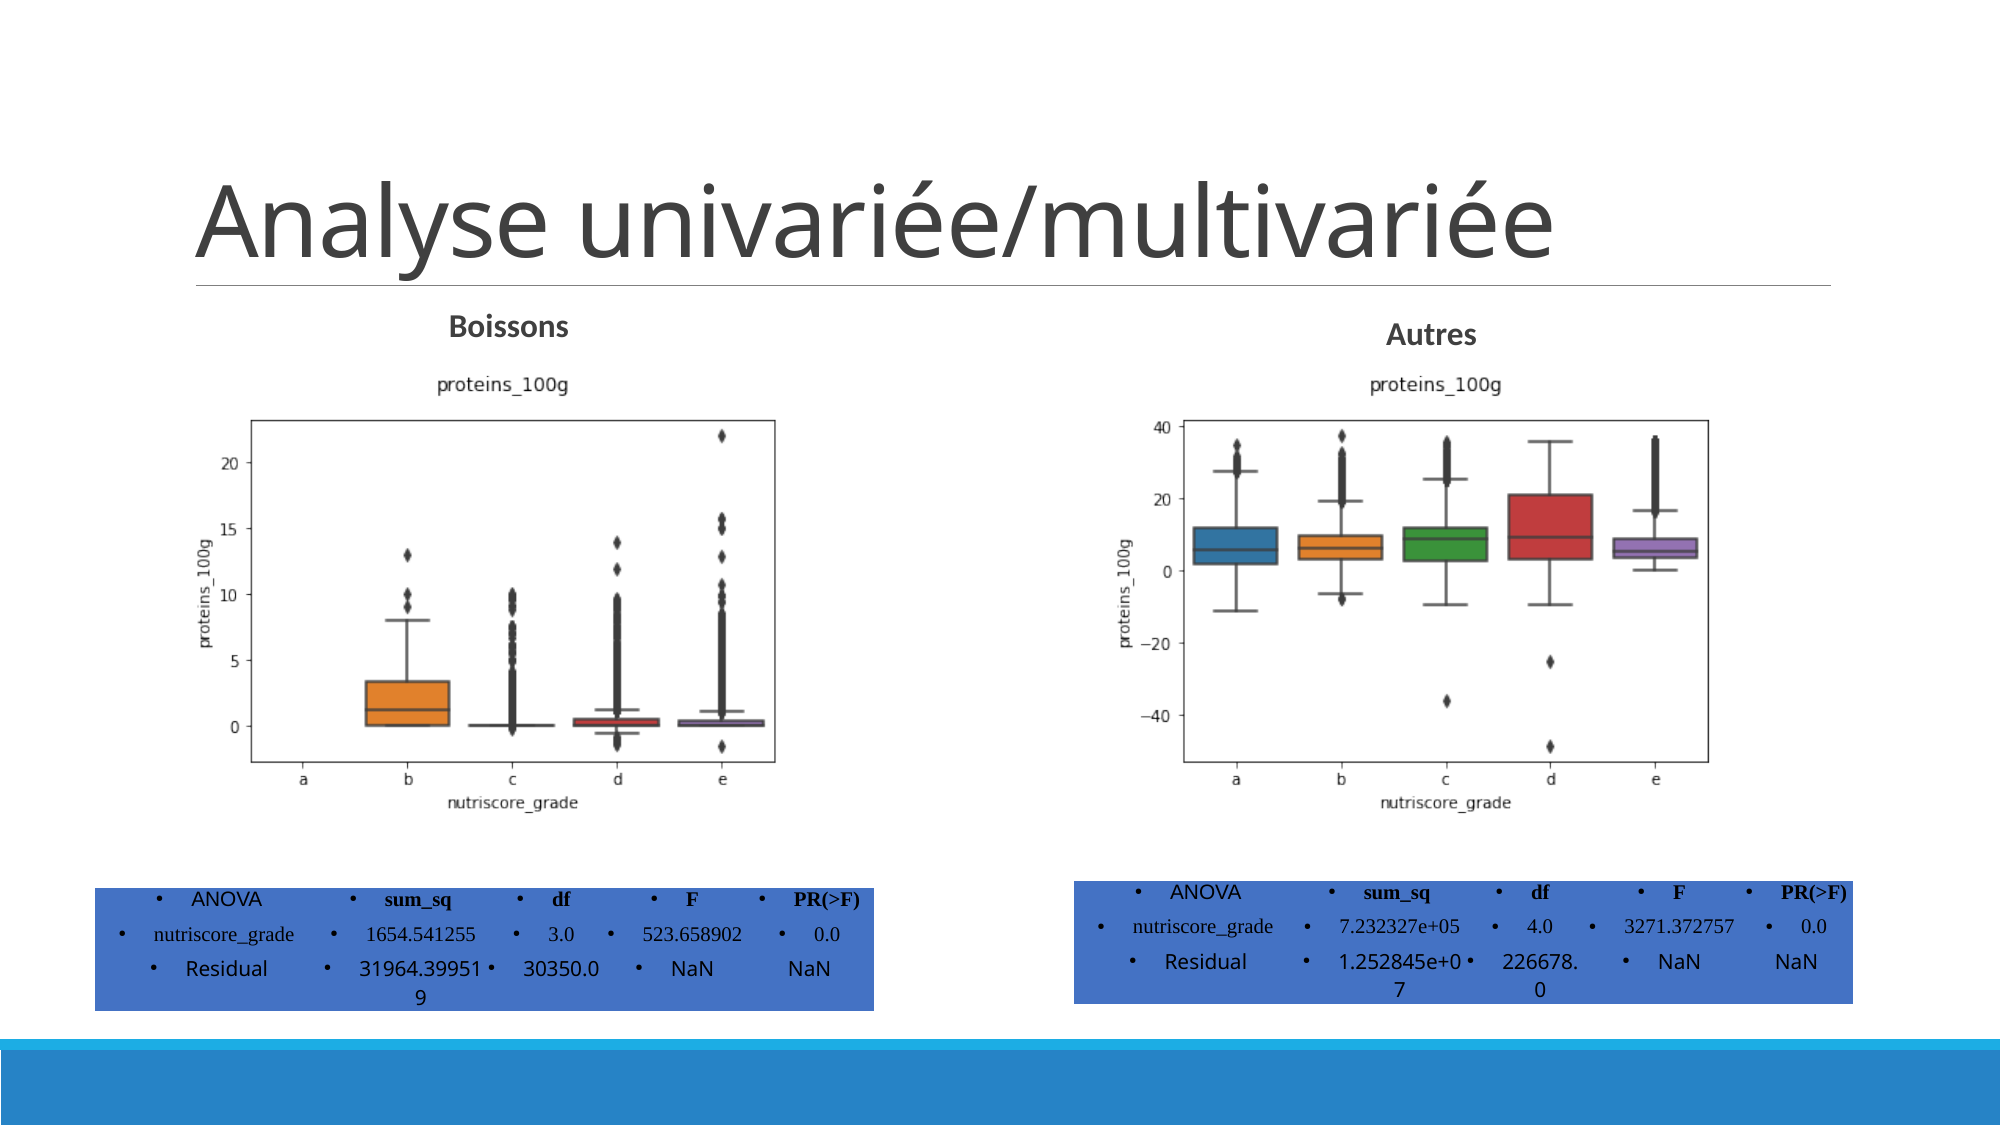

# Analyse univariée/multivariée
Boissons
Autres
| ANOVA | sum\_sq | df | F | PR(>F) |
| --- | --- | --- | --- | --- |
| nutriscore\_grade | 7.232327e+05 | 4.0 | 3271.372757 | 0.0 |
| Residual | 1.252845e+07 | 226678.0 | NaN | NaN |
| ANOVA | sum\_sq | df | F | PR(>F) |
| --- | --- | --- | --- | --- |
| nutriscore\_grade | 1654.541255 | 3.0 | 523.658902 | 0.0 |
| Residual | 31964.399519 | 30350.0 | NaN | NaN |